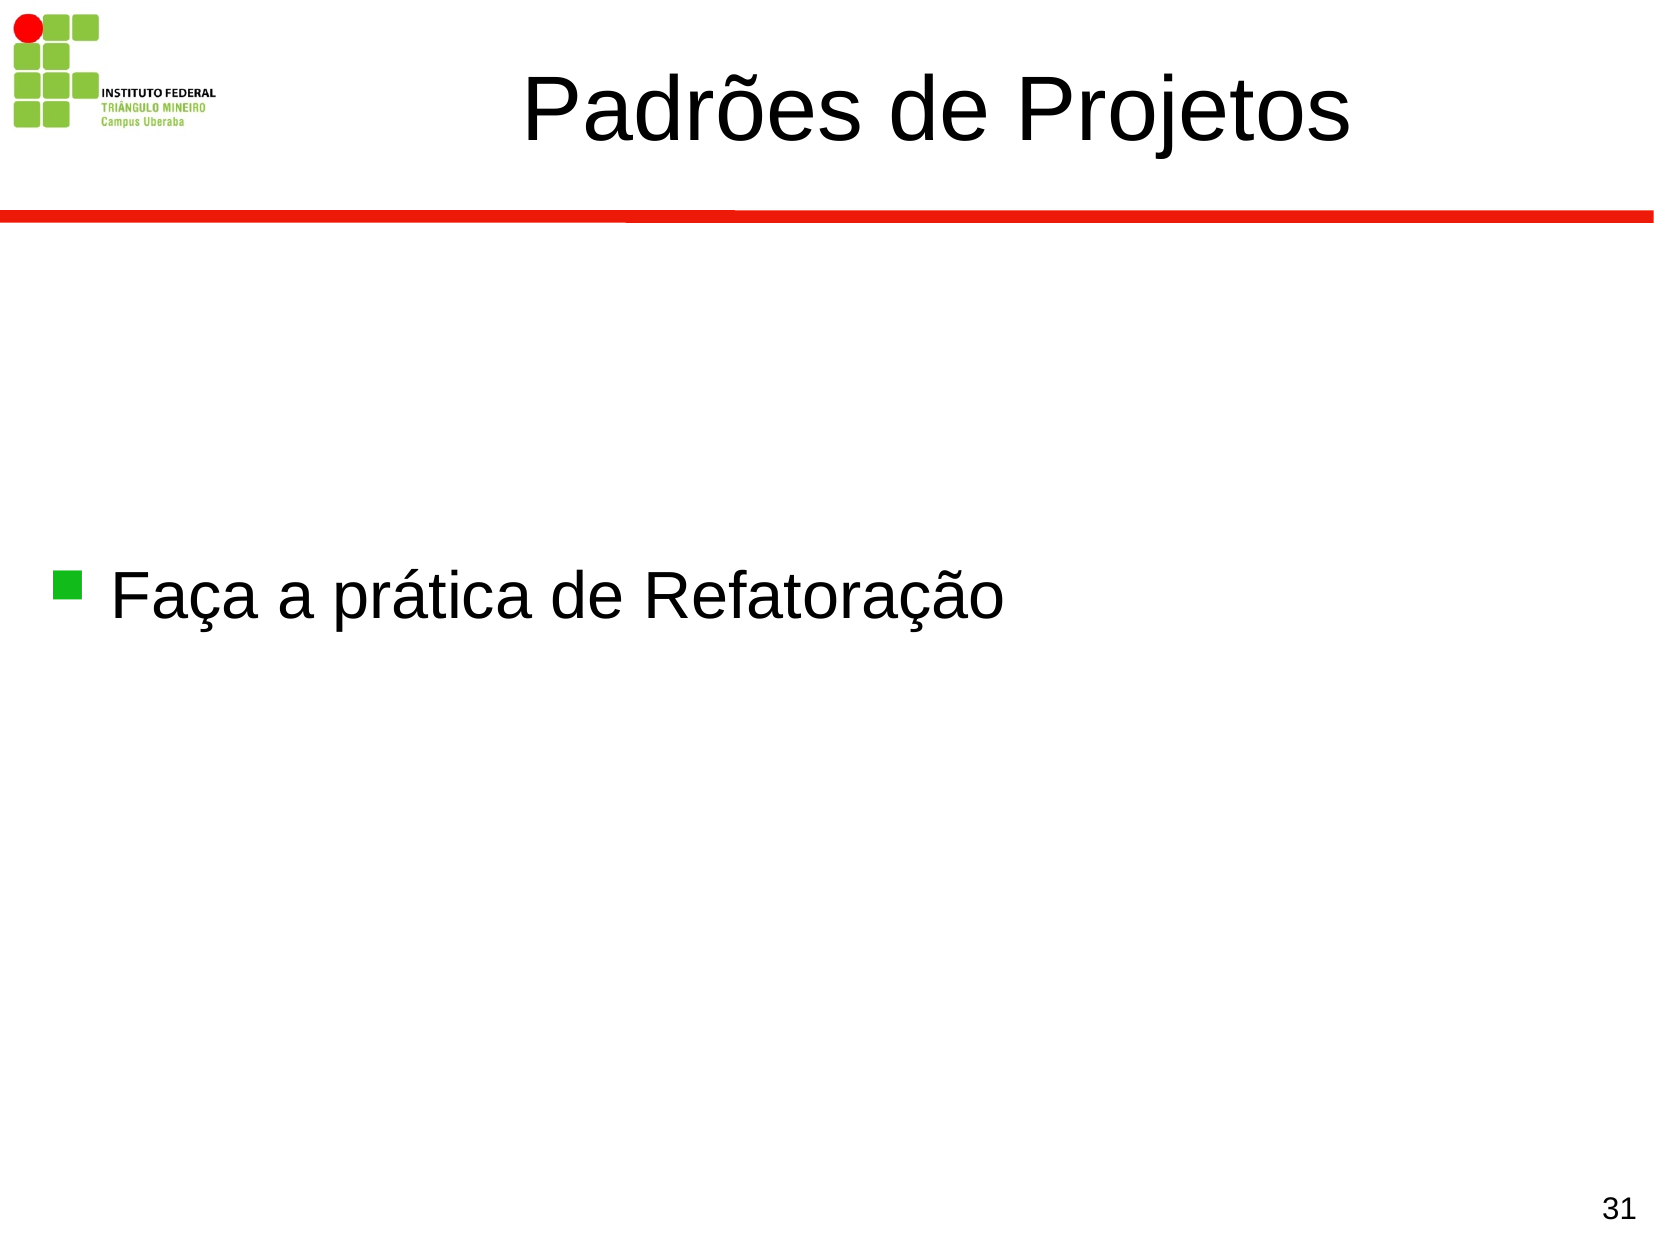

Padrões de Projetos
Faça a prática de Refatoração